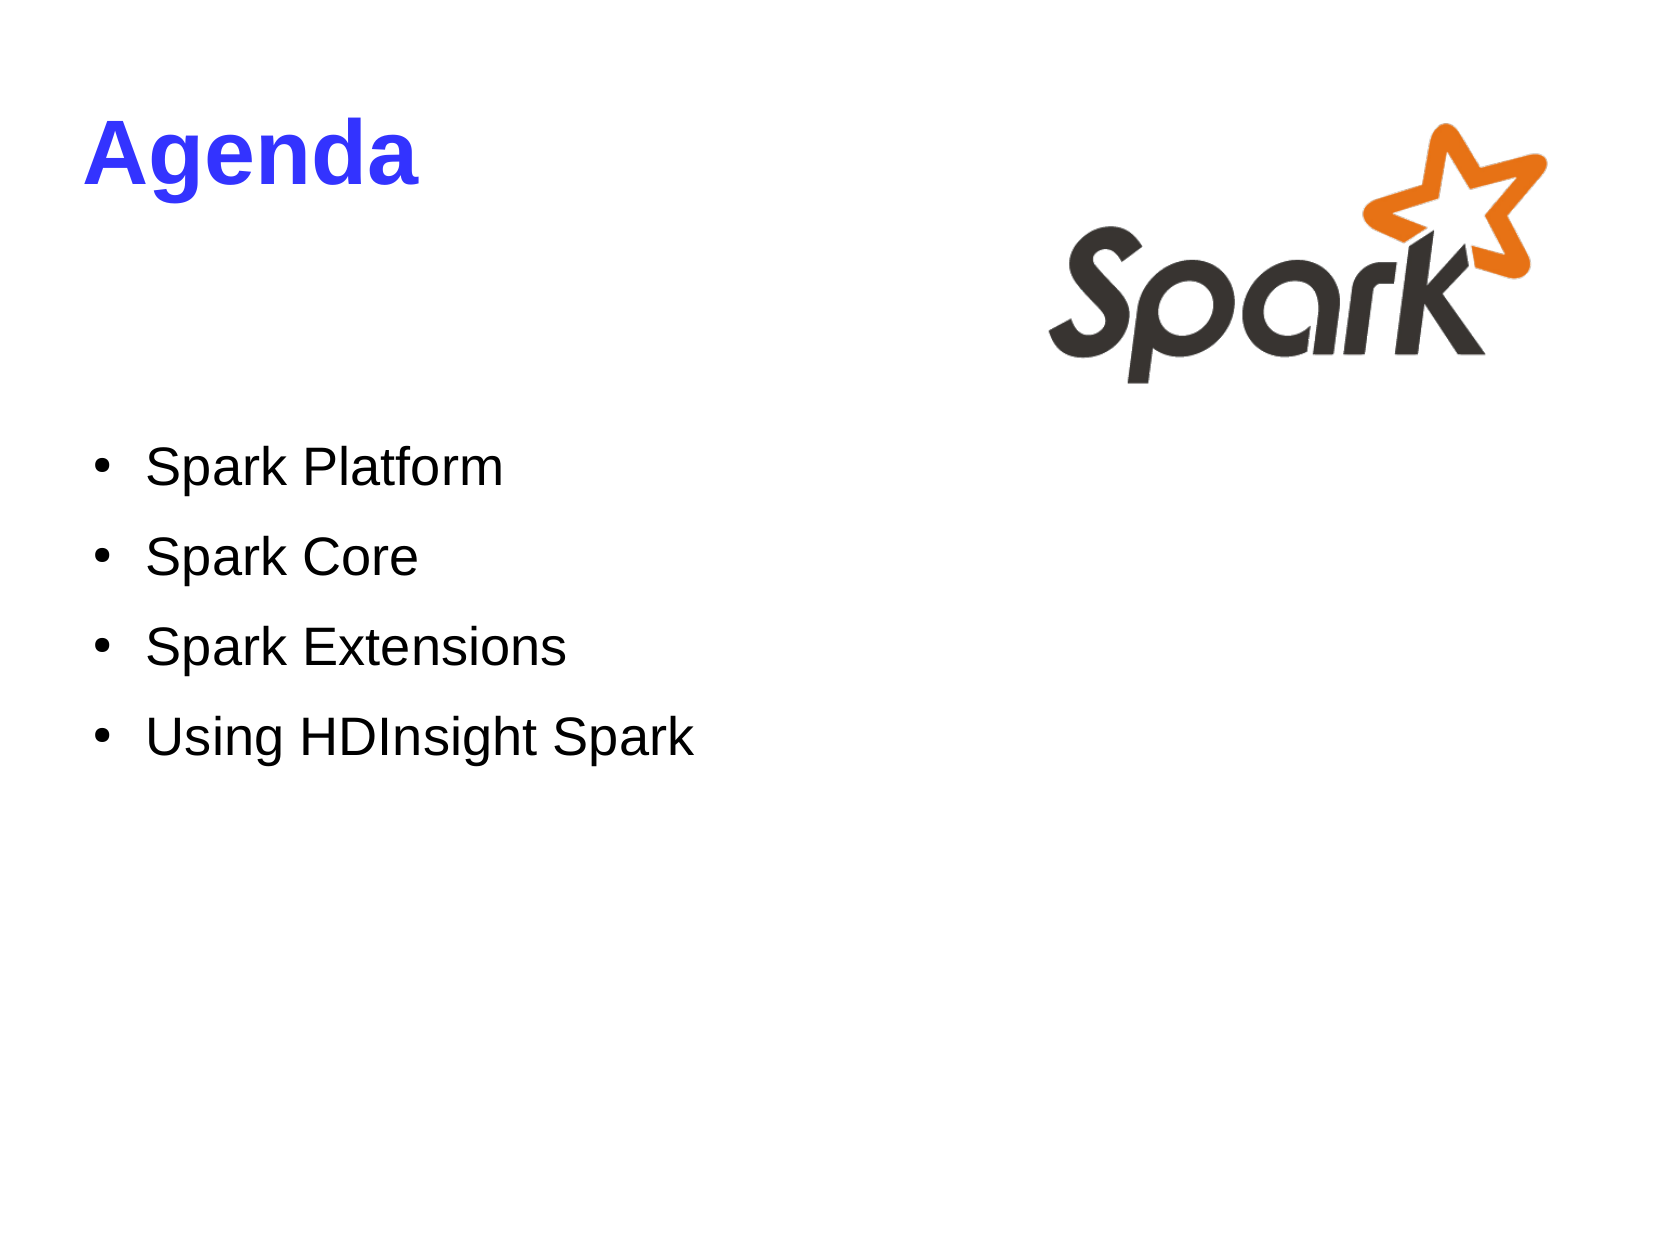

# Agenda
Spark Platform
Spark Core
Spark Extensions
Using HDInsight Spark